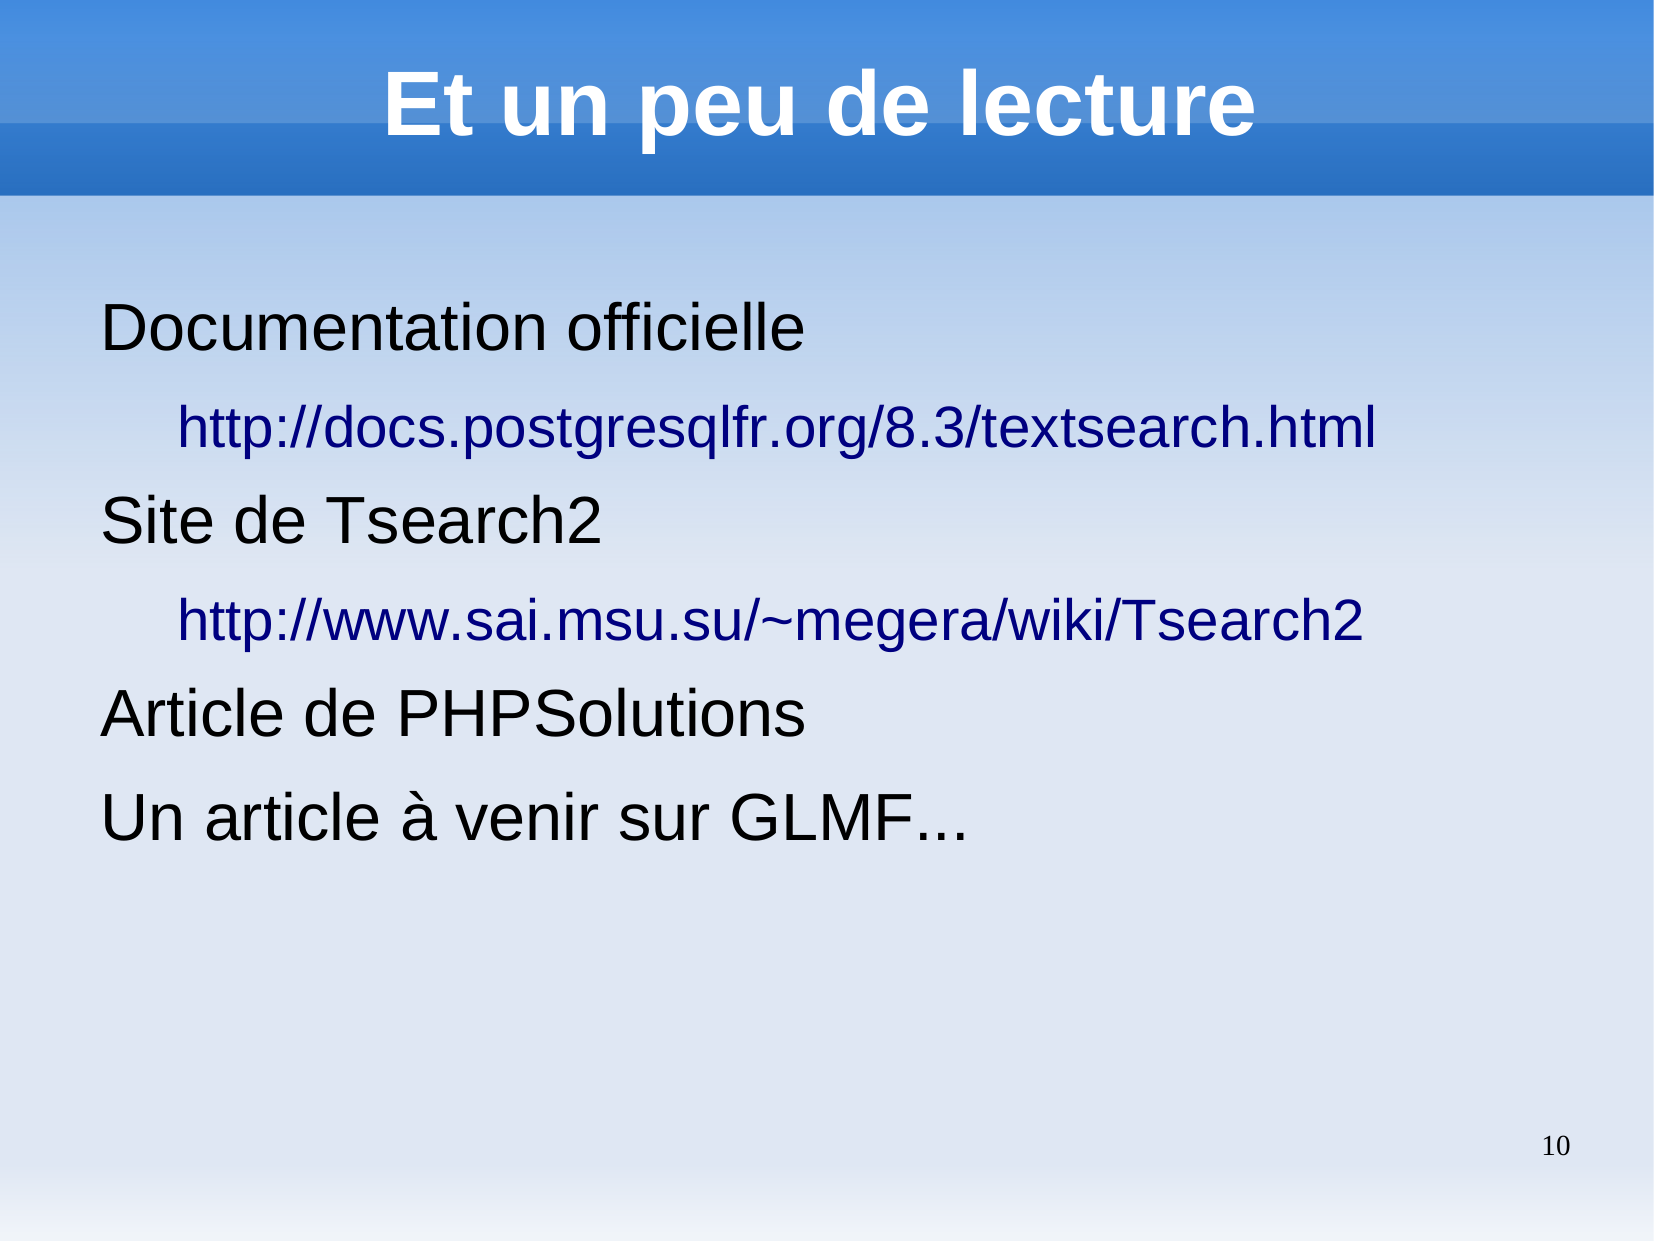

# Et un peu de lecture
Documentation officielle
http://docs.postgresqlfr.org/8.3/textsearch.html
Site de Tsearch2
http://www.sai.msu.su/~megera/wiki/Tsearch2
Article de PHPSolutions
Un article à venir sur GLMF...
10